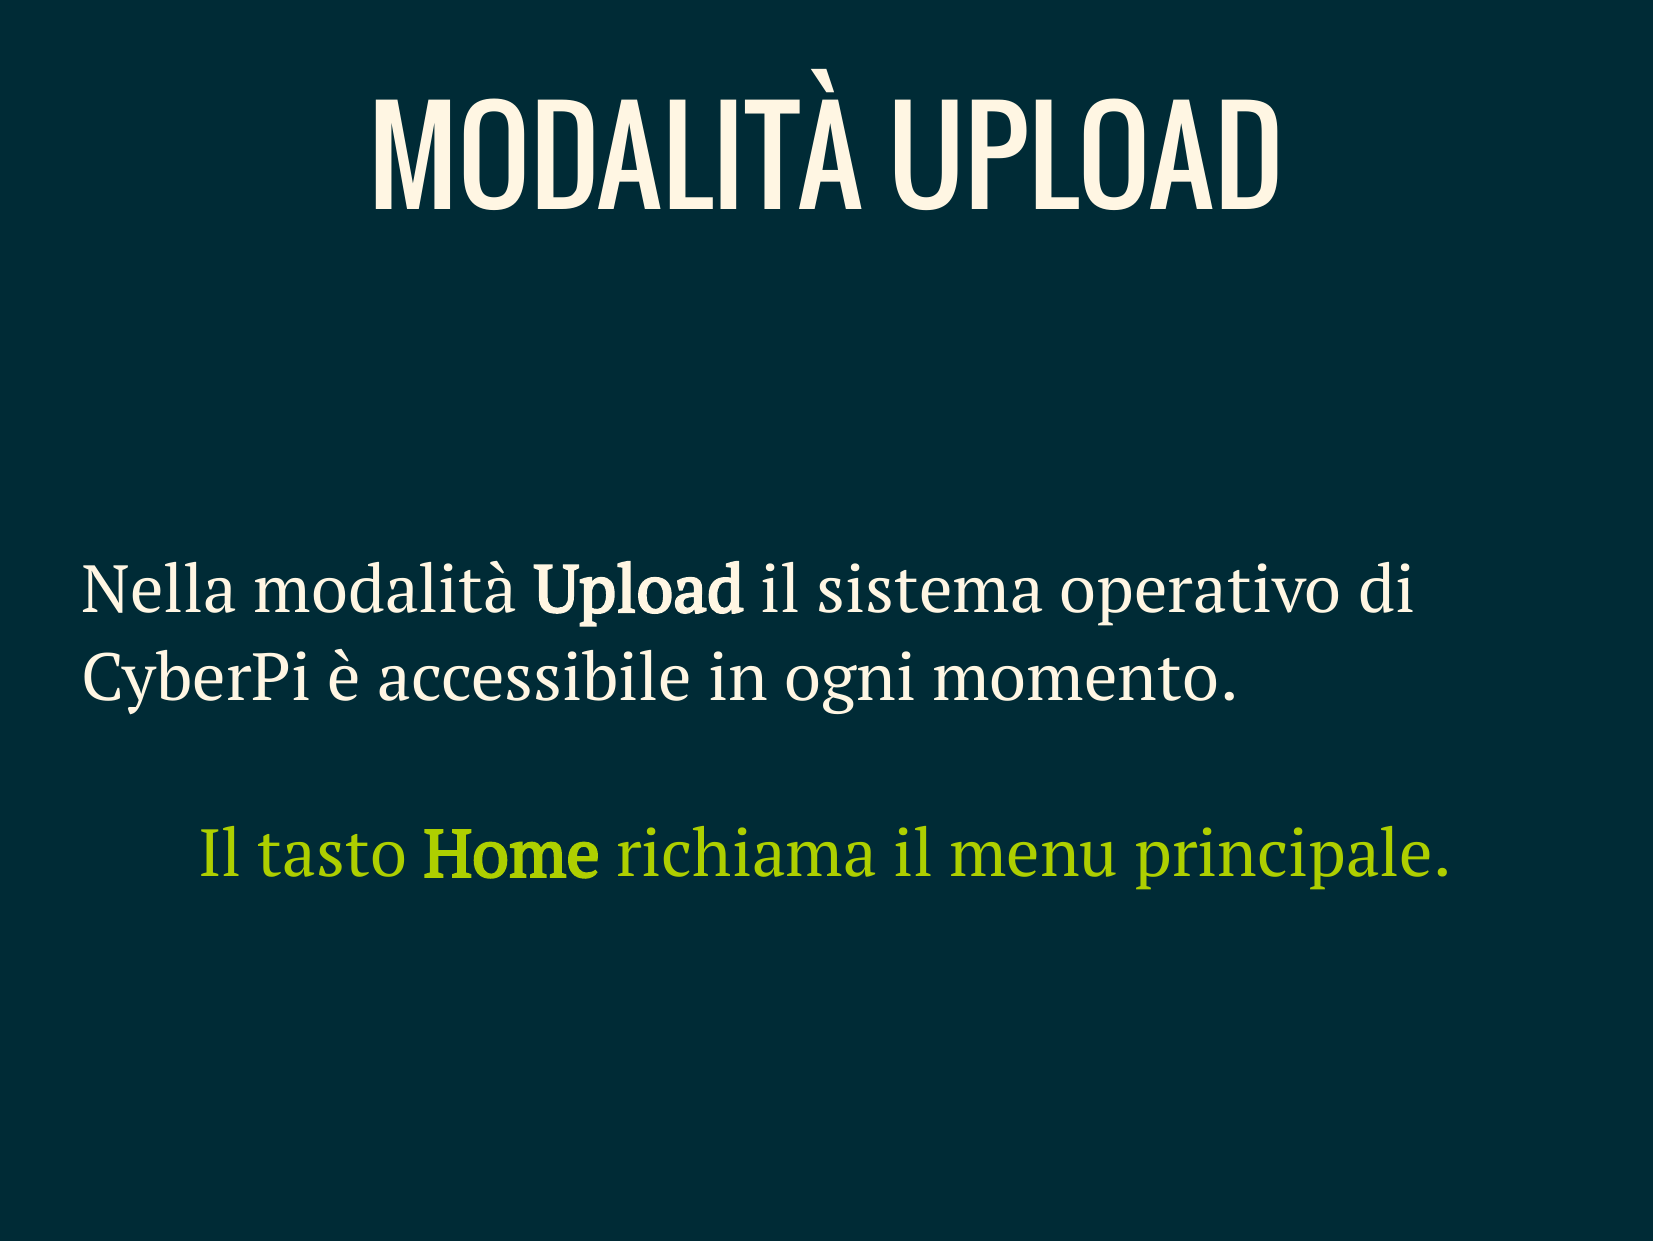

# Modalità Upload
Nella modalità Upload il sistema operativo di CyberPi è accessibile in ogni momento.
Il tasto Home richiama il menu principale.